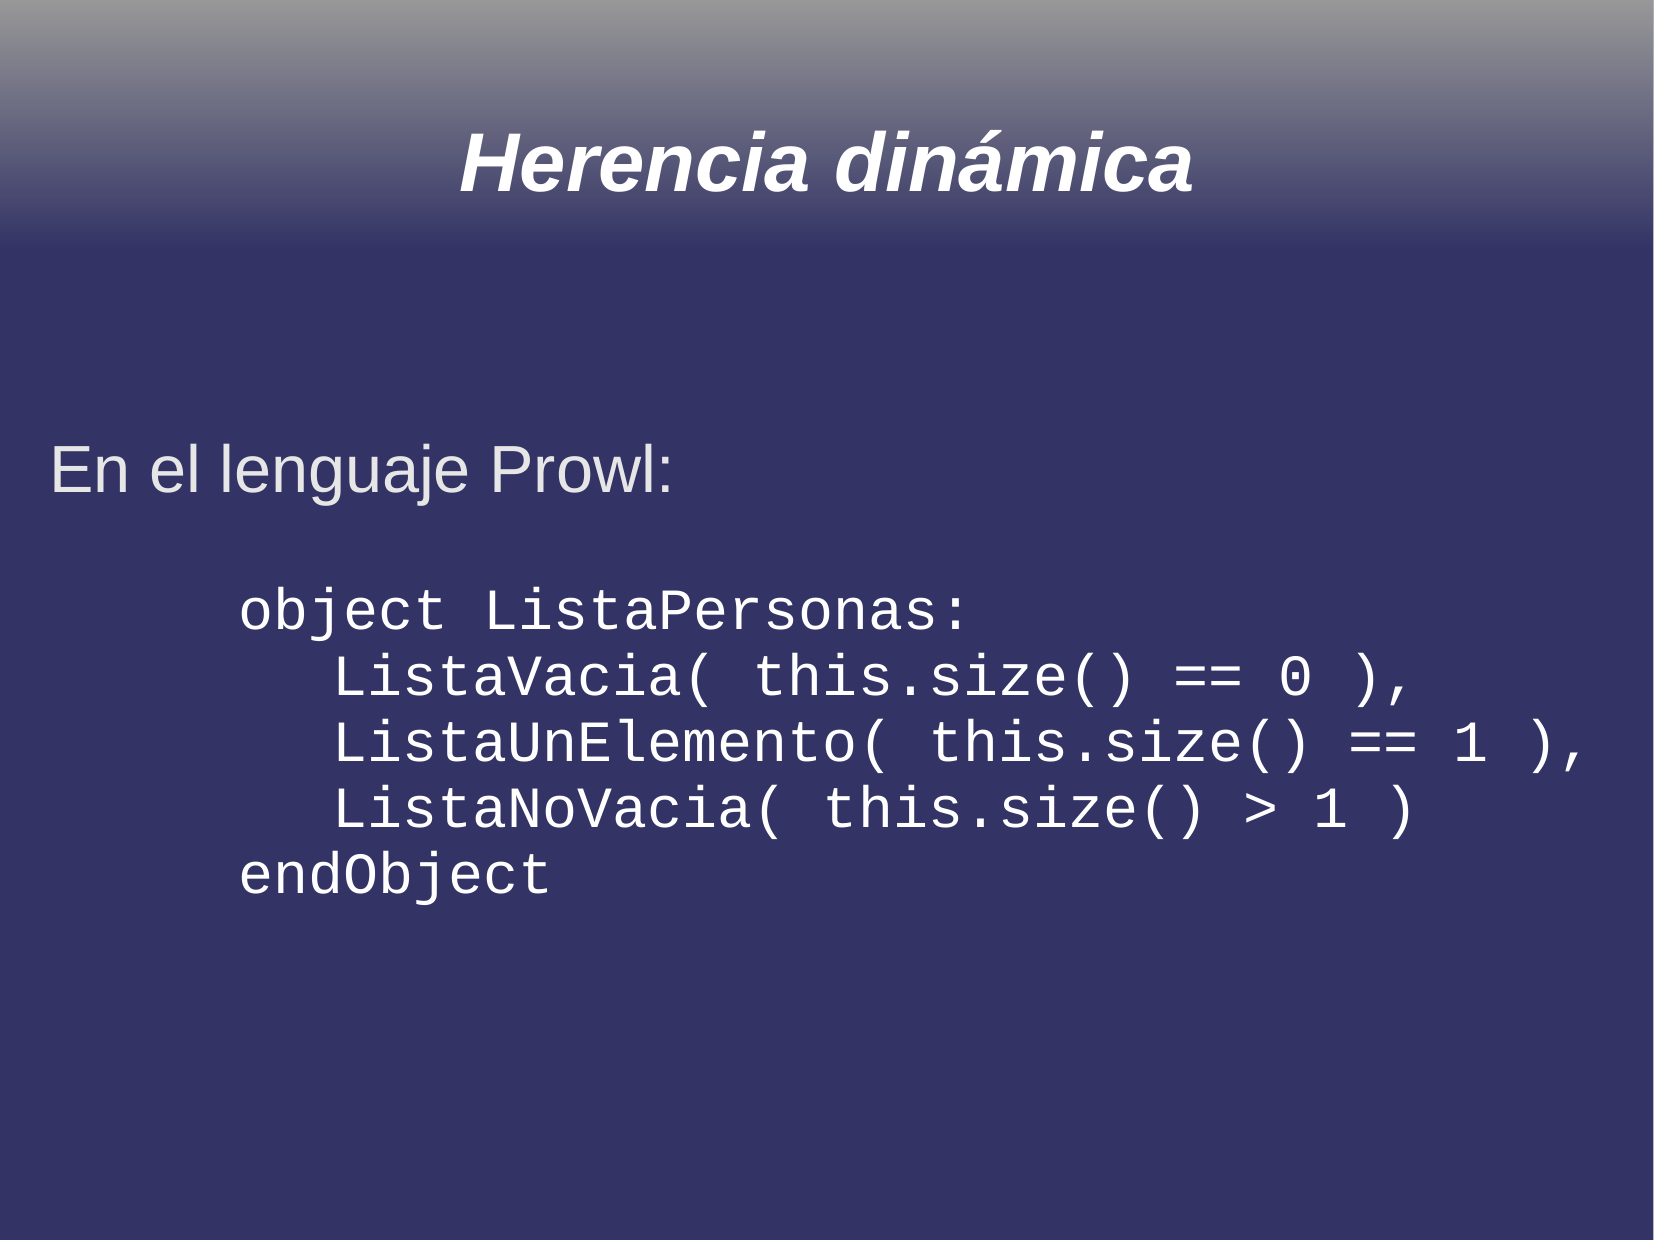

# Herencia dinámica
En el lenguaje Prowl:
object ListaPersonas:
ListaVacia( this.size() == 0 ),
ListaUnElemento( this.size() == 1 ),
ListaNoVacia( this.size() > 1 )
endObject